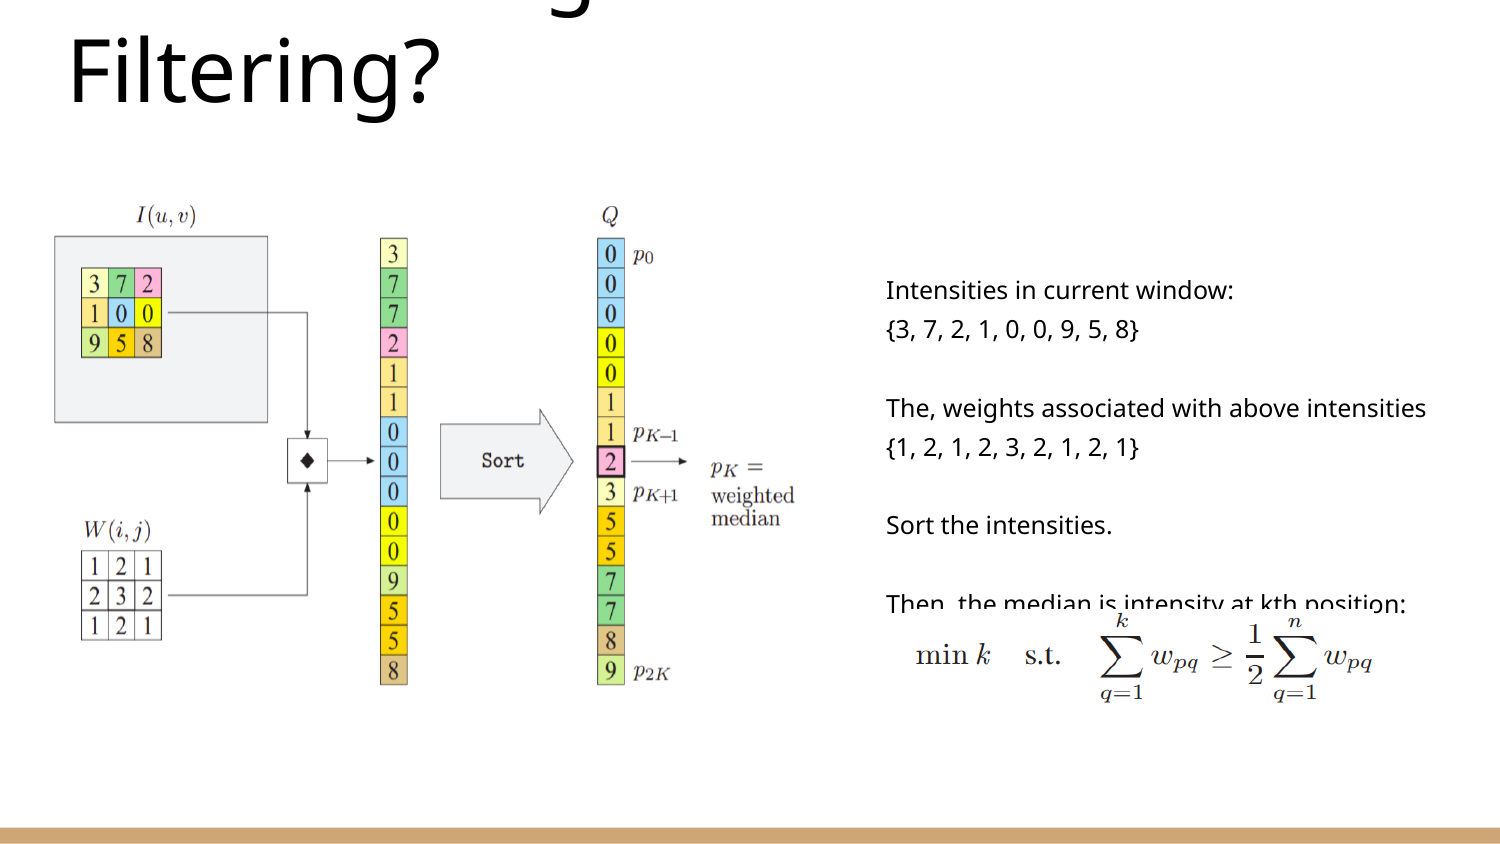

What is Weighted Median Filtering?
# Intensities in current window:
{3, 7, 2, 1, 0, 0, 9, 5, 8}
The, weights associated with above intensities
{1, 2, 1, 2, 3, 2, 1, 2, 1}
Sort the intensities.
Then, the median is intensity at kth position: